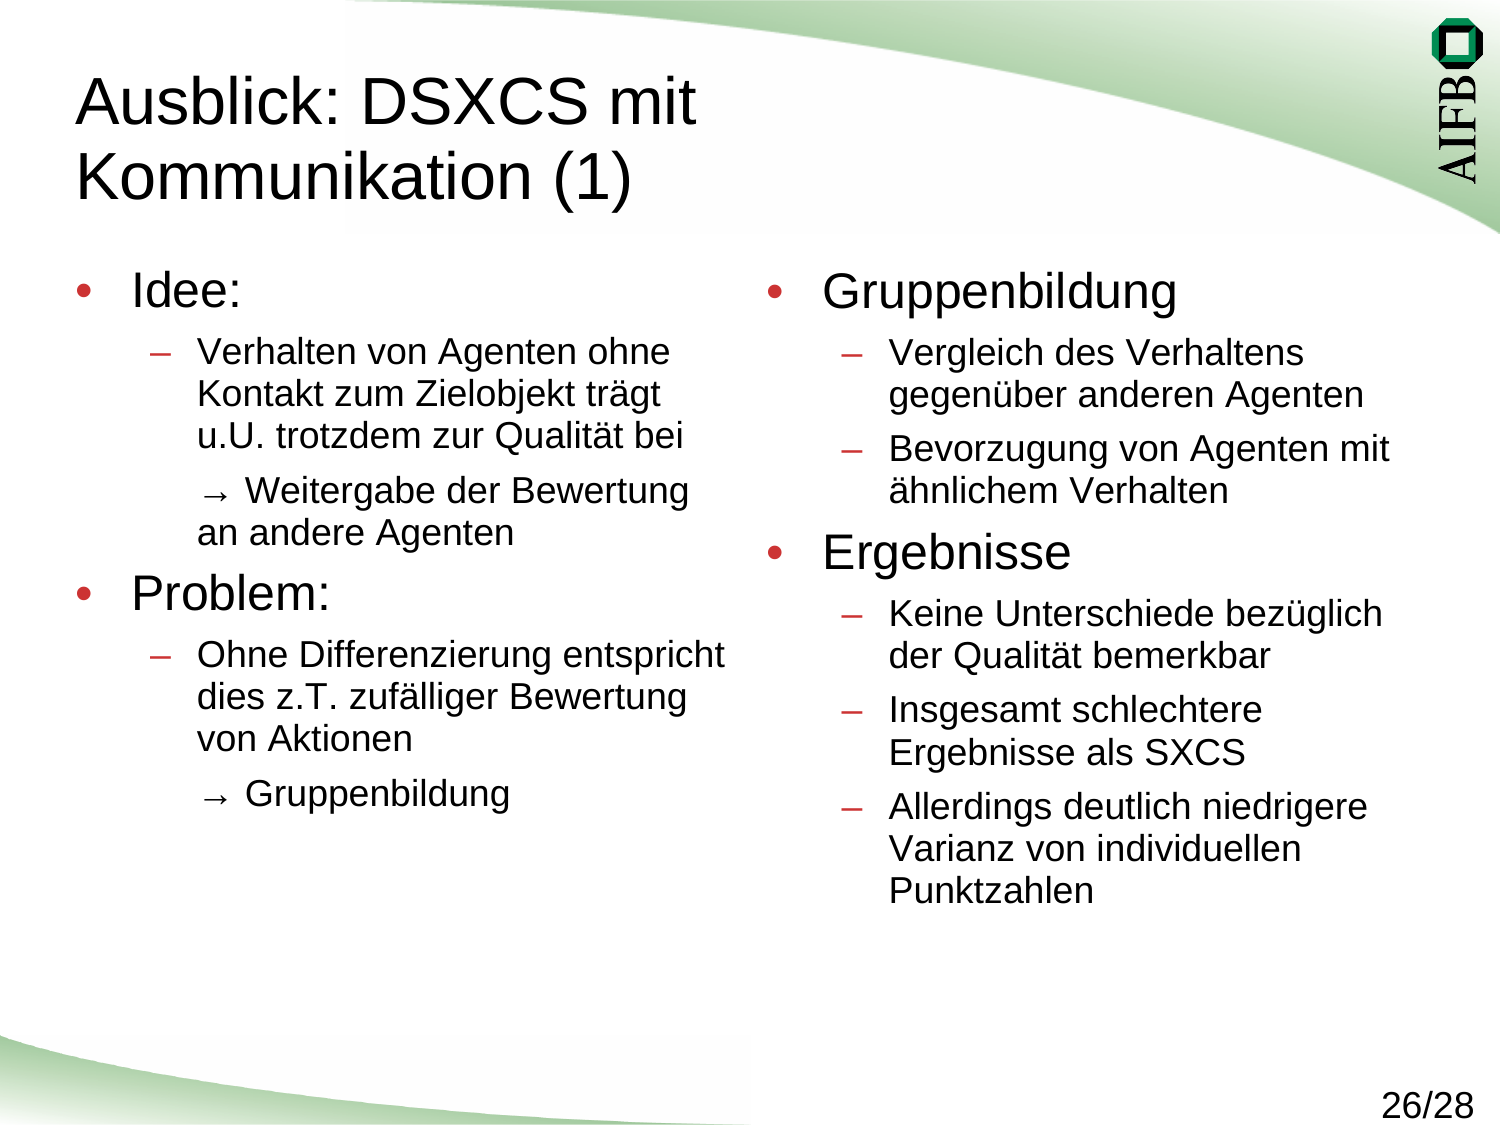

# Ausblick: DSXCS mit Kommunikation (1)
Idee:
Verhalten von Agenten ohne Kontakt zum Zielobjekt trägt u.U. trotzdem zur Qualität bei
→ Weitergabe der Bewertung an andere Agenten
Problem:
Ohne Differenzierung entspricht dies z.T. zufälliger Bewertung von Aktionen
→ Gruppenbildung
Gruppenbildung
Vergleich des Verhaltens gegenüber anderen Agenten
Bevorzugung von Agenten mit ähnlichem Verhalten
Ergebnisse
Keine Unterschiede bezüglich der Qualität bemerkbar
Insgesamt schlechtere Ergebnisse als SXCS
Allerdings deutlich niedrigere Varianz von individuellen Punktzahlen
26